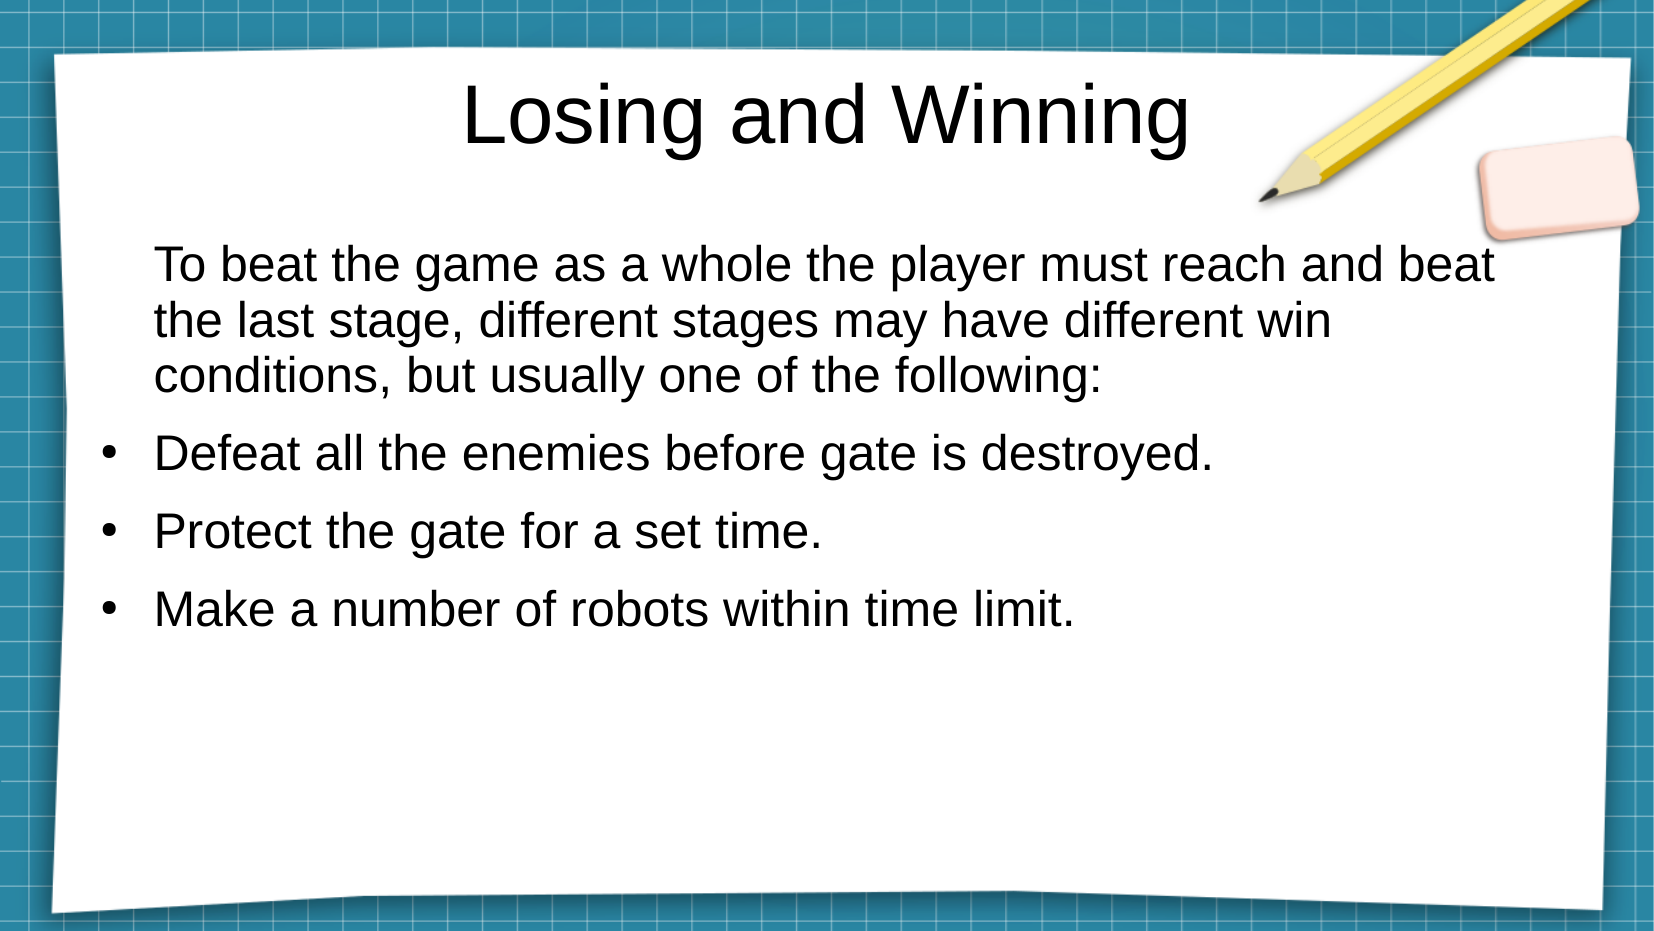

# Losing and Winning
To beat the game as a whole the player must reach and beat the last stage, different stages may have different win conditions, but usually one of the following:
Defeat all the enemies before gate is destroyed.
Protect the gate for a set time.
Make a number of robots within time limit.